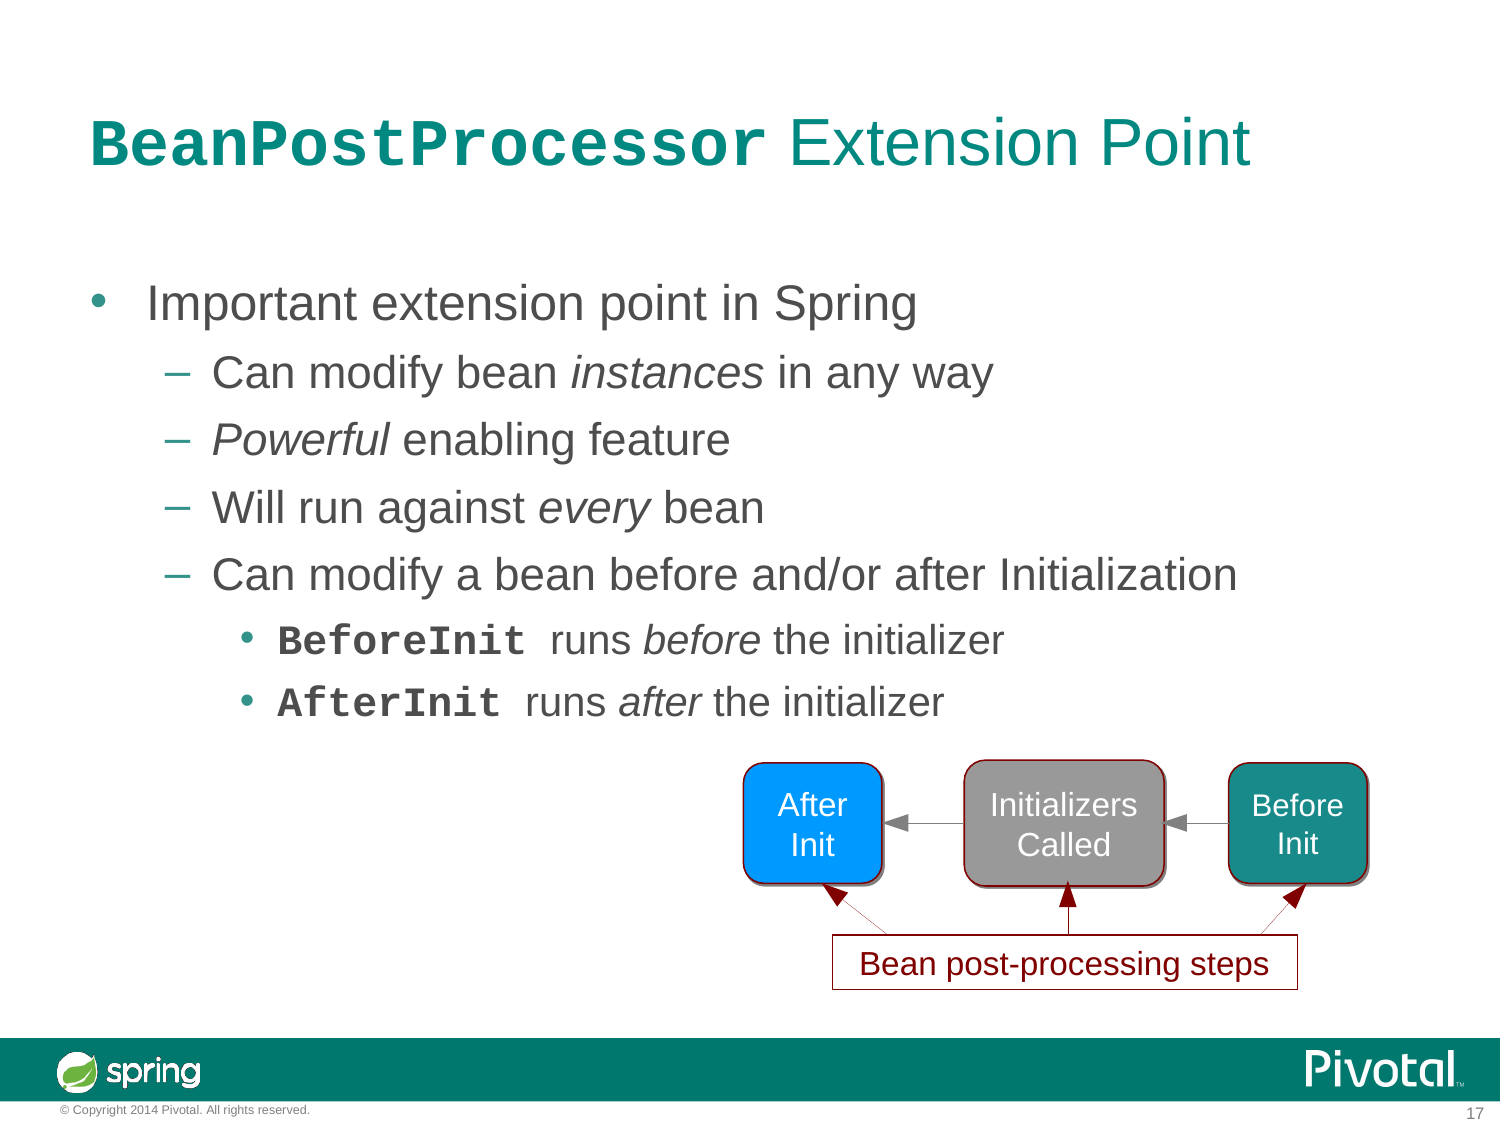

# BeanPostProcessor Extension Point
Important extension point in Spring
Can modify bean instances in any way
Powerful enabling feature
Will run against every bean
Can modify a bean before and/or after Initialization
BeforeInit runs before the initializer
AfterInit runs after the initializer
Initializers Called
After Init
Before Init
Bean post-processing steps